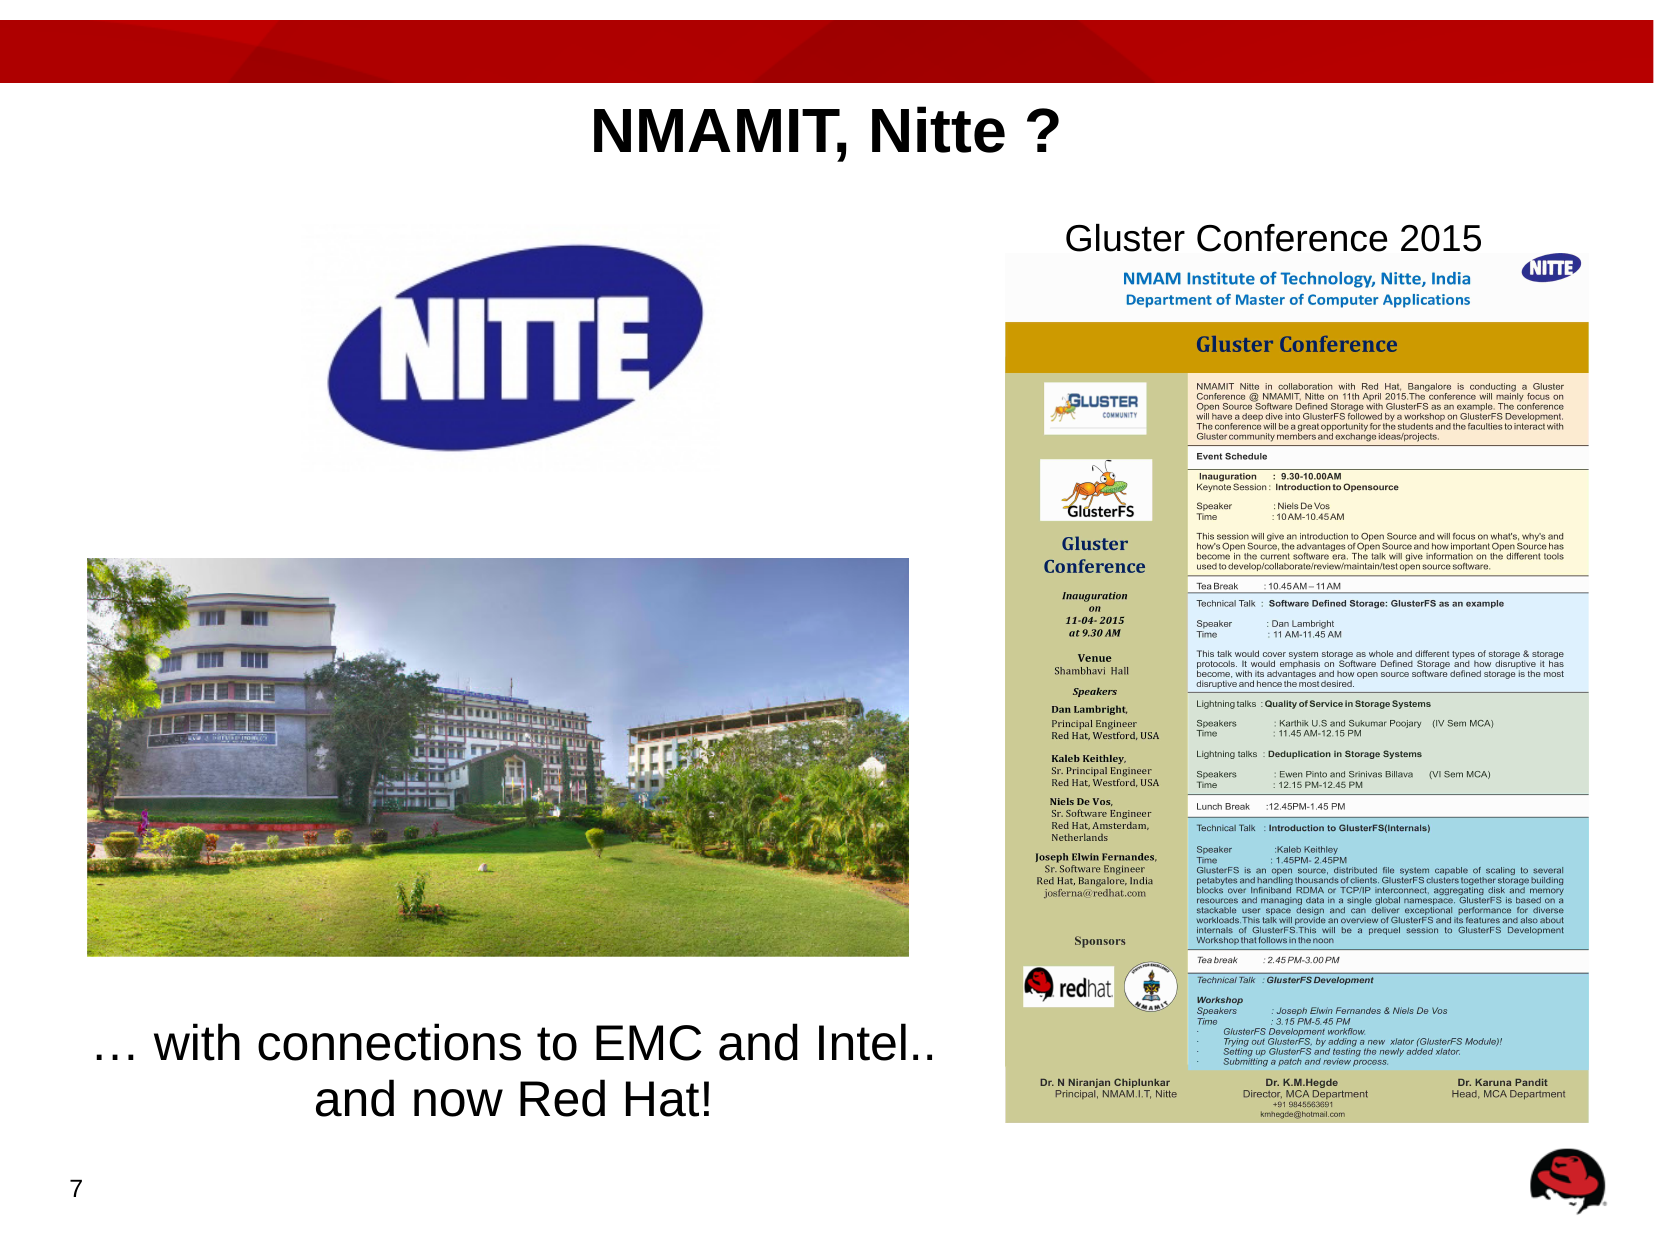

# NMAMIT, Nitte ?
Gluster Conference 2015
… with connections to EMC and Intel..
and now Red Hat!